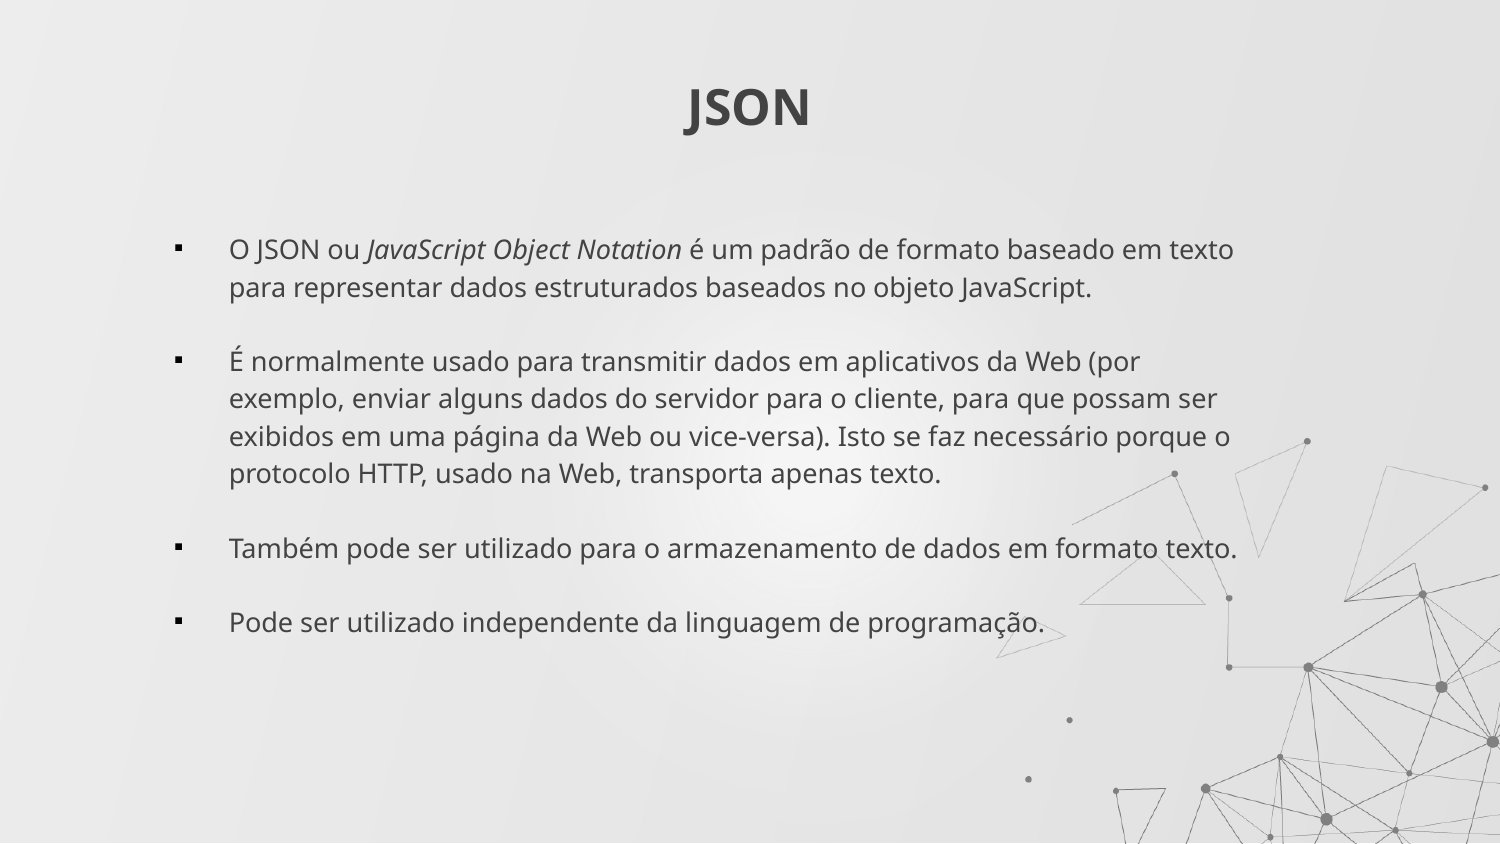

JSON
# O JSON ou JavaScript Object Notation é um padrão de formato baseado em texto para representar dados estruturados baseados no objeto JavaScript.
É normalmente usado para transmitir dados em aplicativos da Web (por exemplo, enviar alguns dados do servidor para o cliente, para que possam ser exibidos em uma página da Web ou vice-versa). Isto se faz necessário porque o protocolo HTTP, usado na Web, transporta apenas texto.
Também pode ser utilizado para o armazenamento de dados em formato texto.
Pode ser utilizado independente da linguagem de programação.